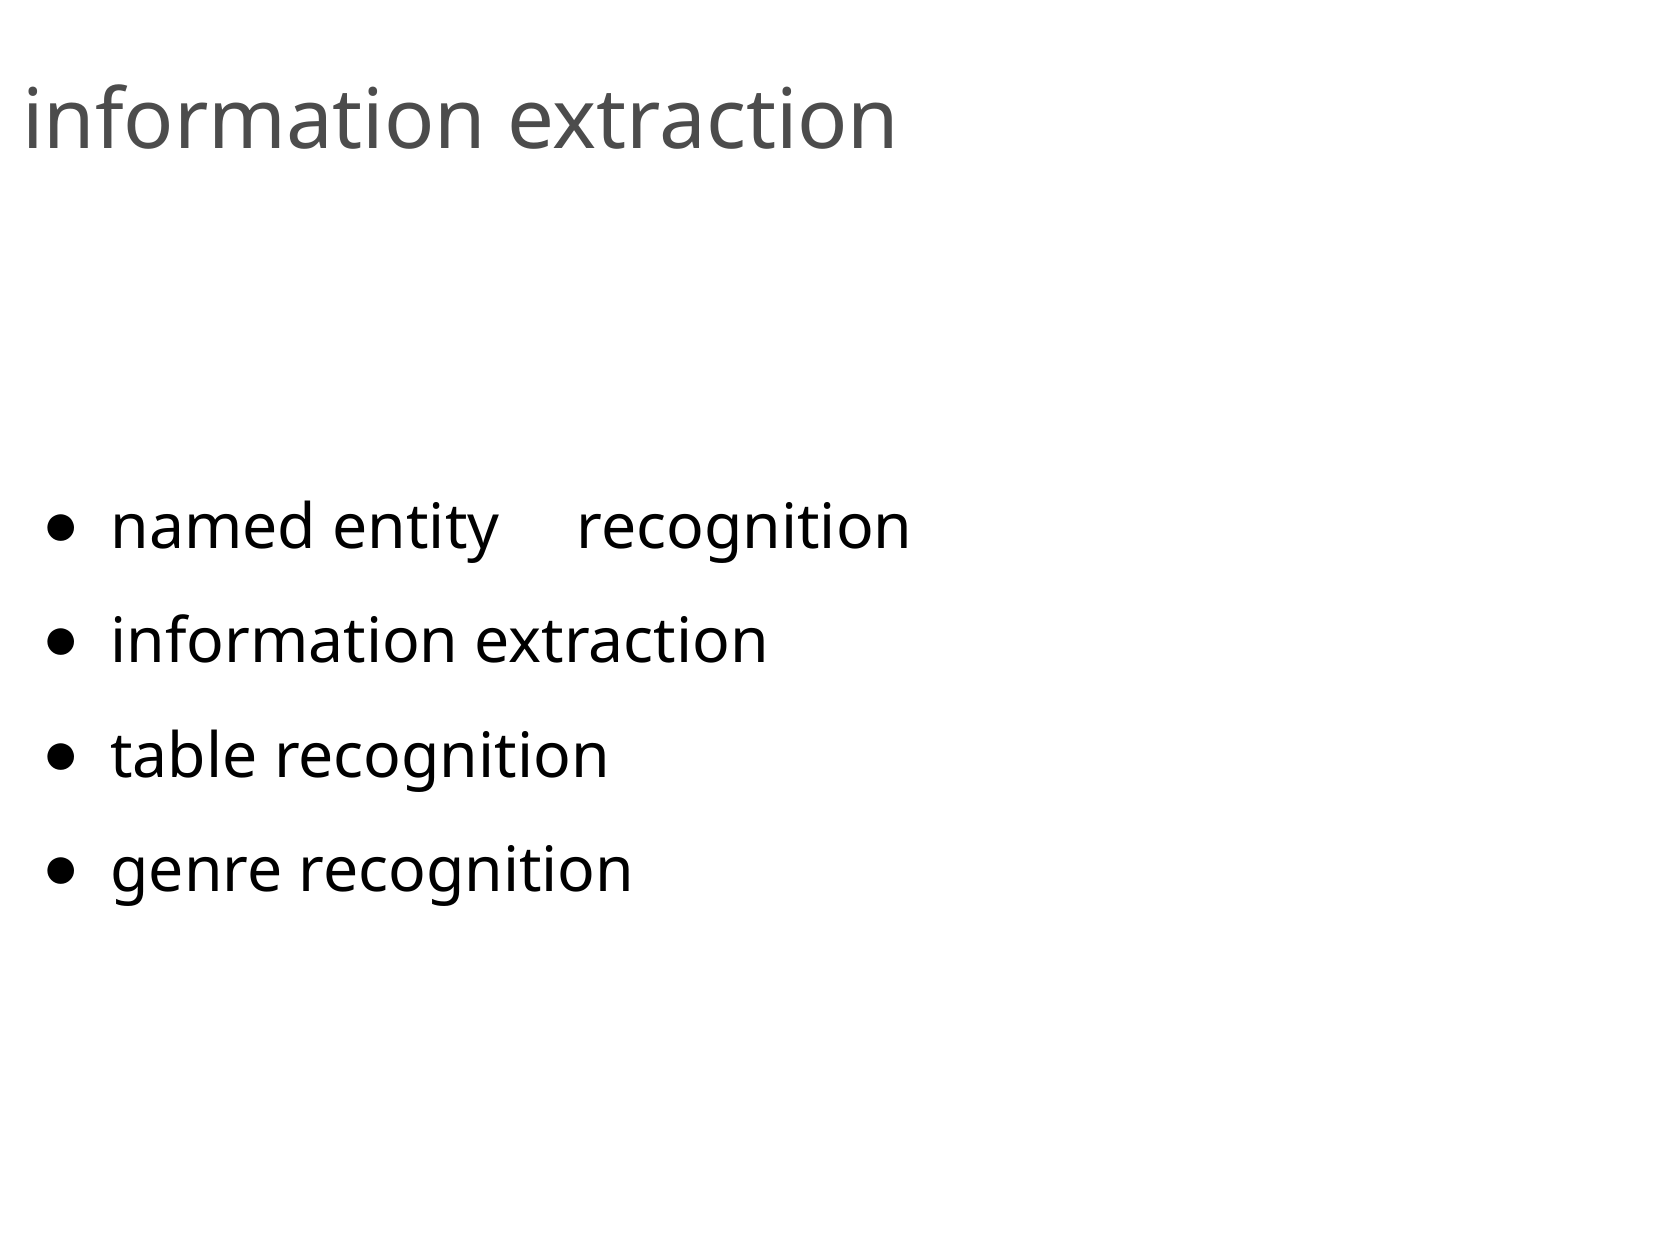

# information extraction
named entity	 recognition
information extraction
table recognition
genre recognition